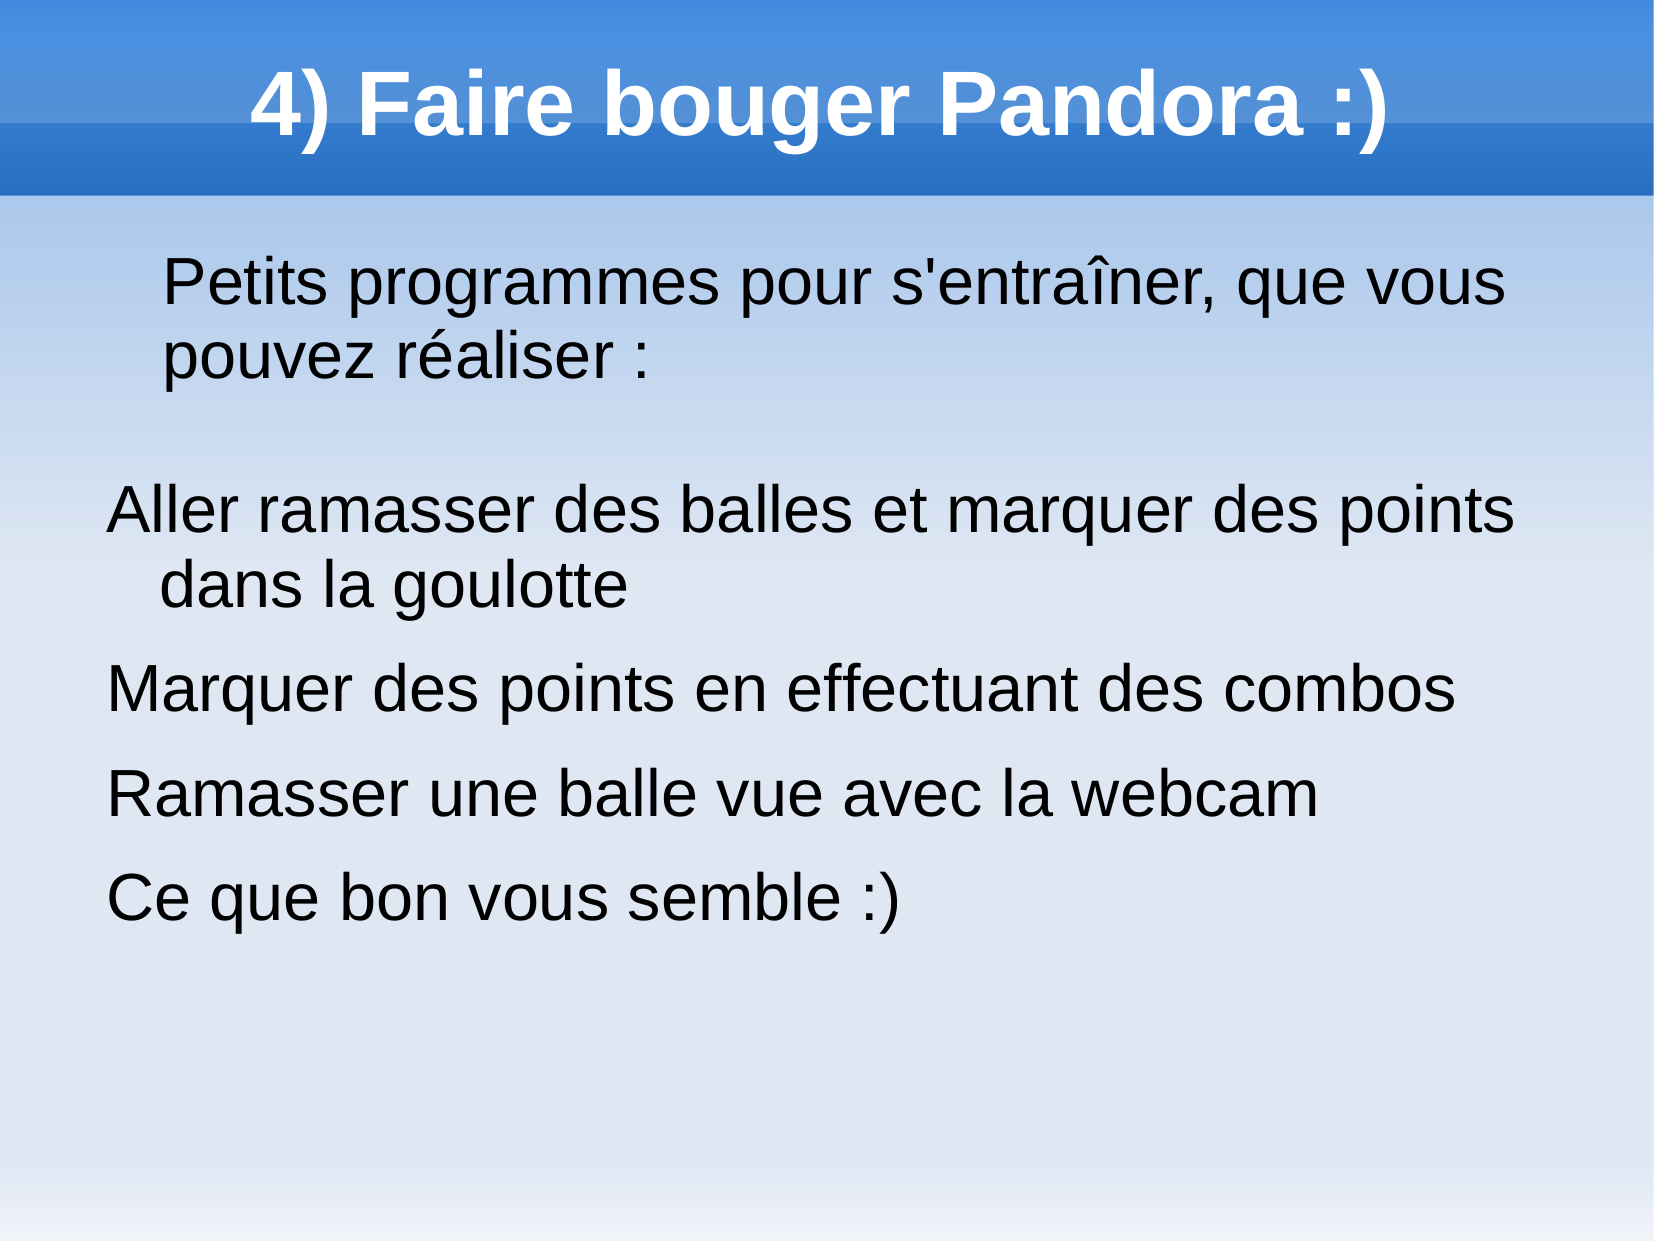

# 4) Faire bouger Pandora :)
Petits programmes pour s'entraîner, que vous pouvez réaliser :
Aller ramasser des balles et marquer des points dans la goulotte
Marquer des points en effectuant des combos
Ramasser une balle vue avec la webcam
Ce que bon vous semble :)